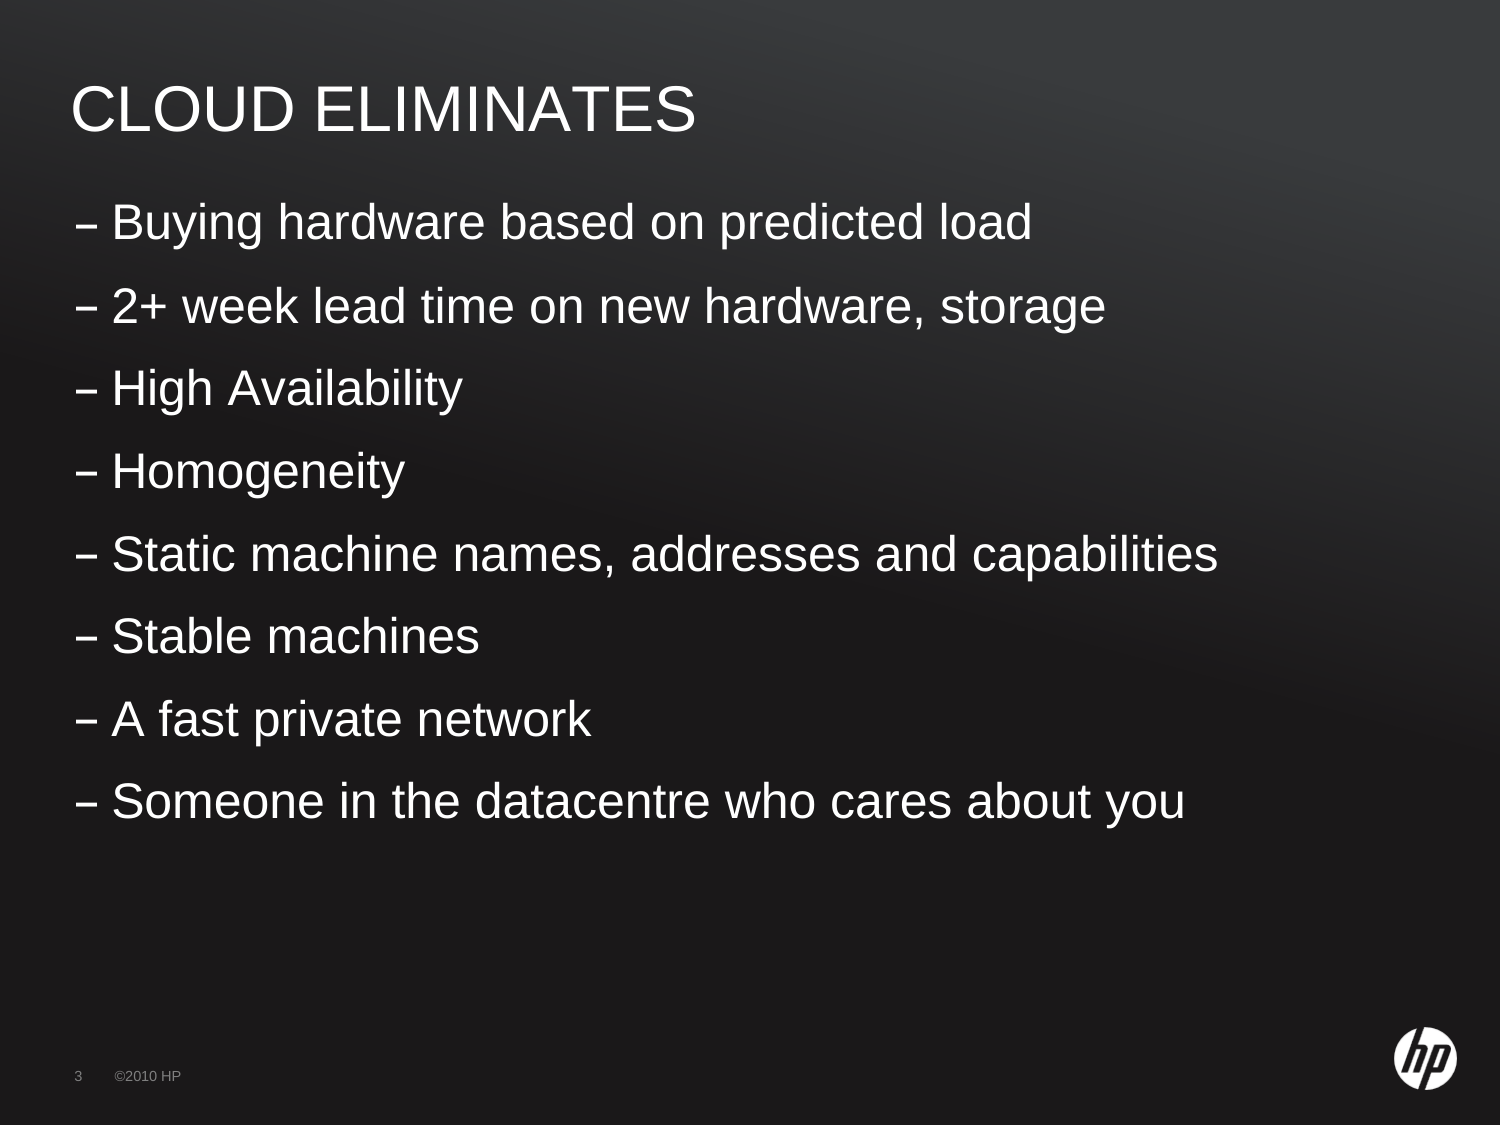

CLOUD ELIMINATES
Buying hardware based on predicted load
2+ week lead time on new hardware, storage
High Availability
Homogeneity
Static machine names, addresses and capabilities
Stable machines
A fast private network
Someone in the datacentre who cares about you